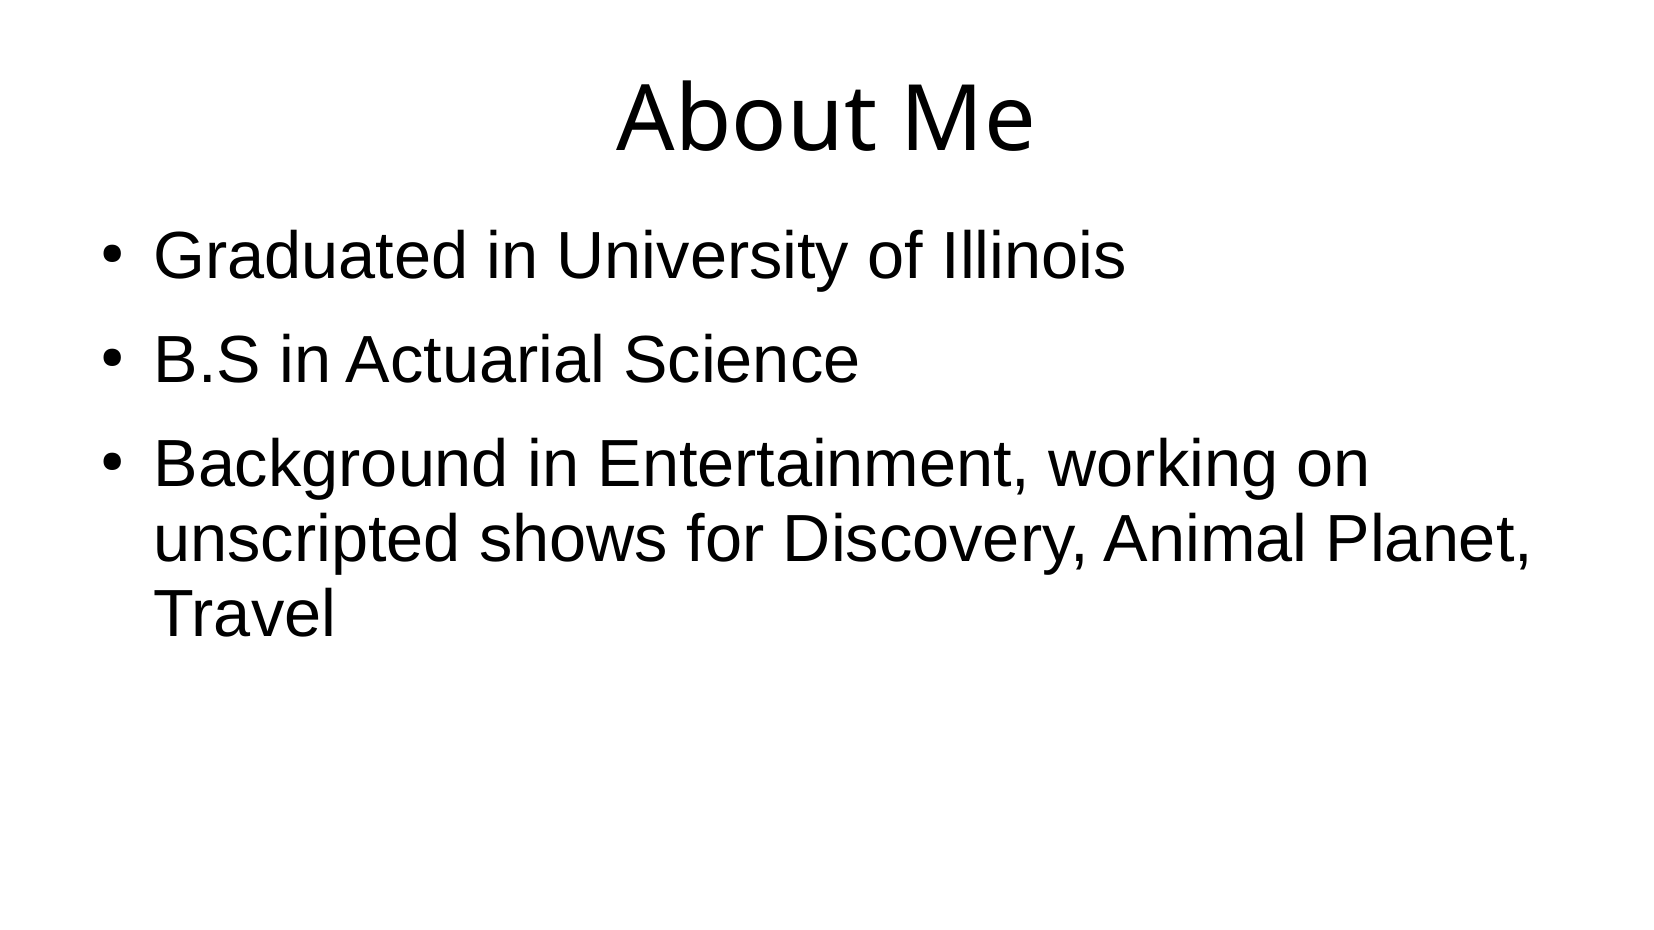

# About Me
Graduated in University of Illinois
B.S in Actuarial Science
Background in Entertainment, working on unscripted shows for Discovery, Animal Planet, Travel